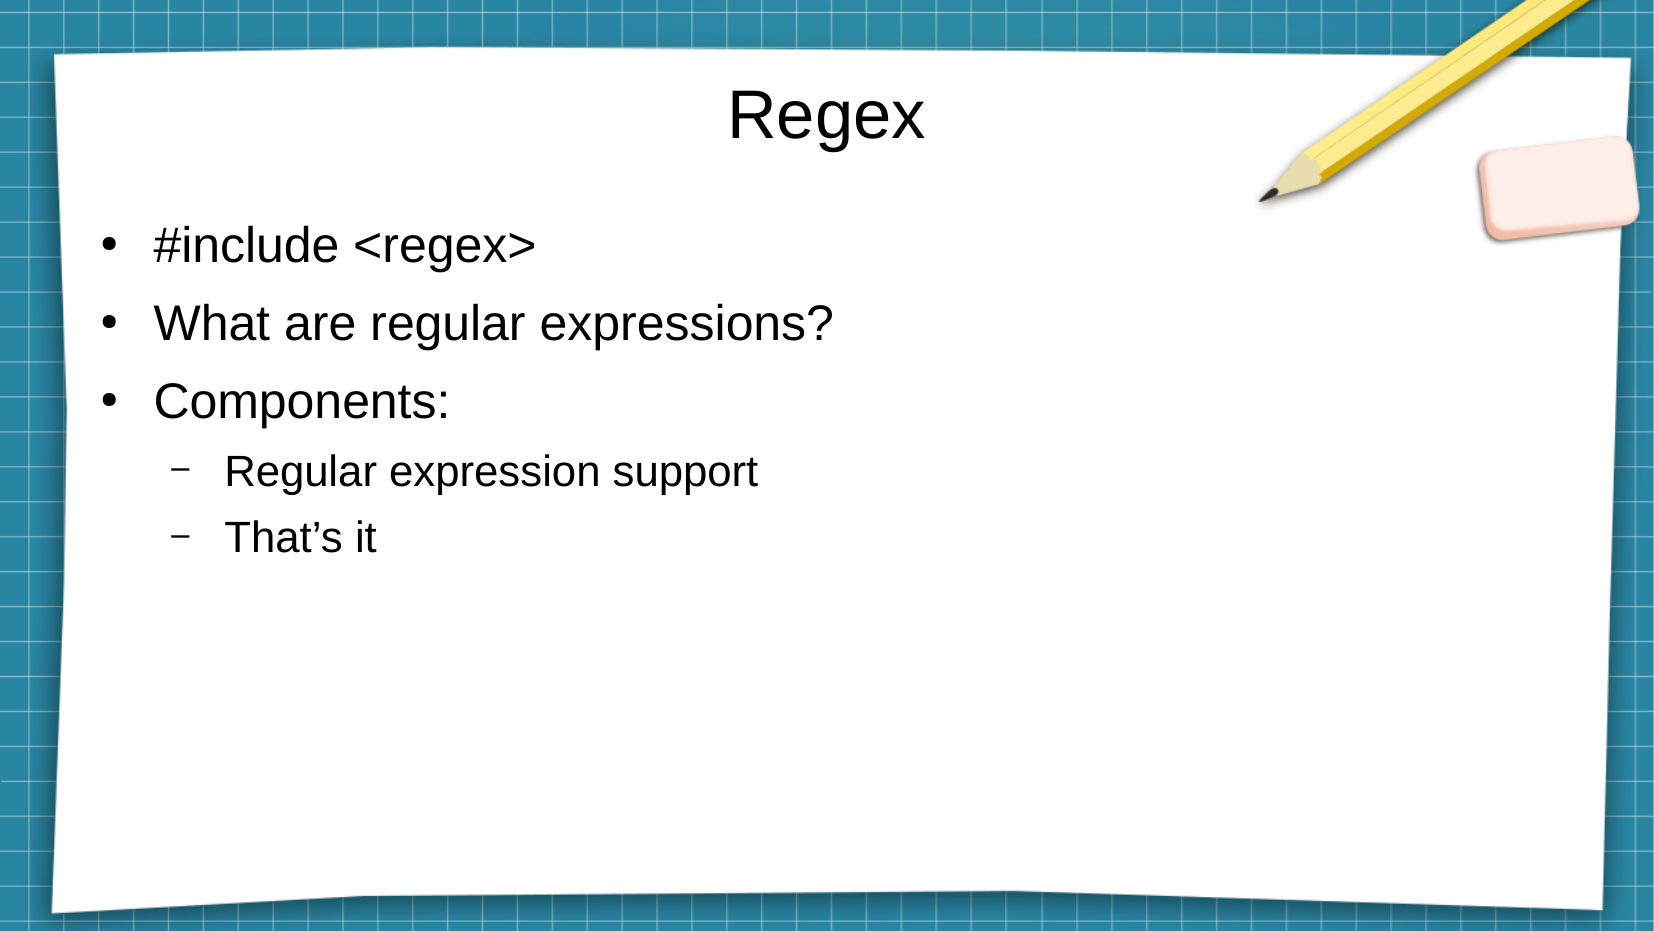

# Regex
#include <regex>
What are regular expressions?
Components:
Regular expression support
That’s it